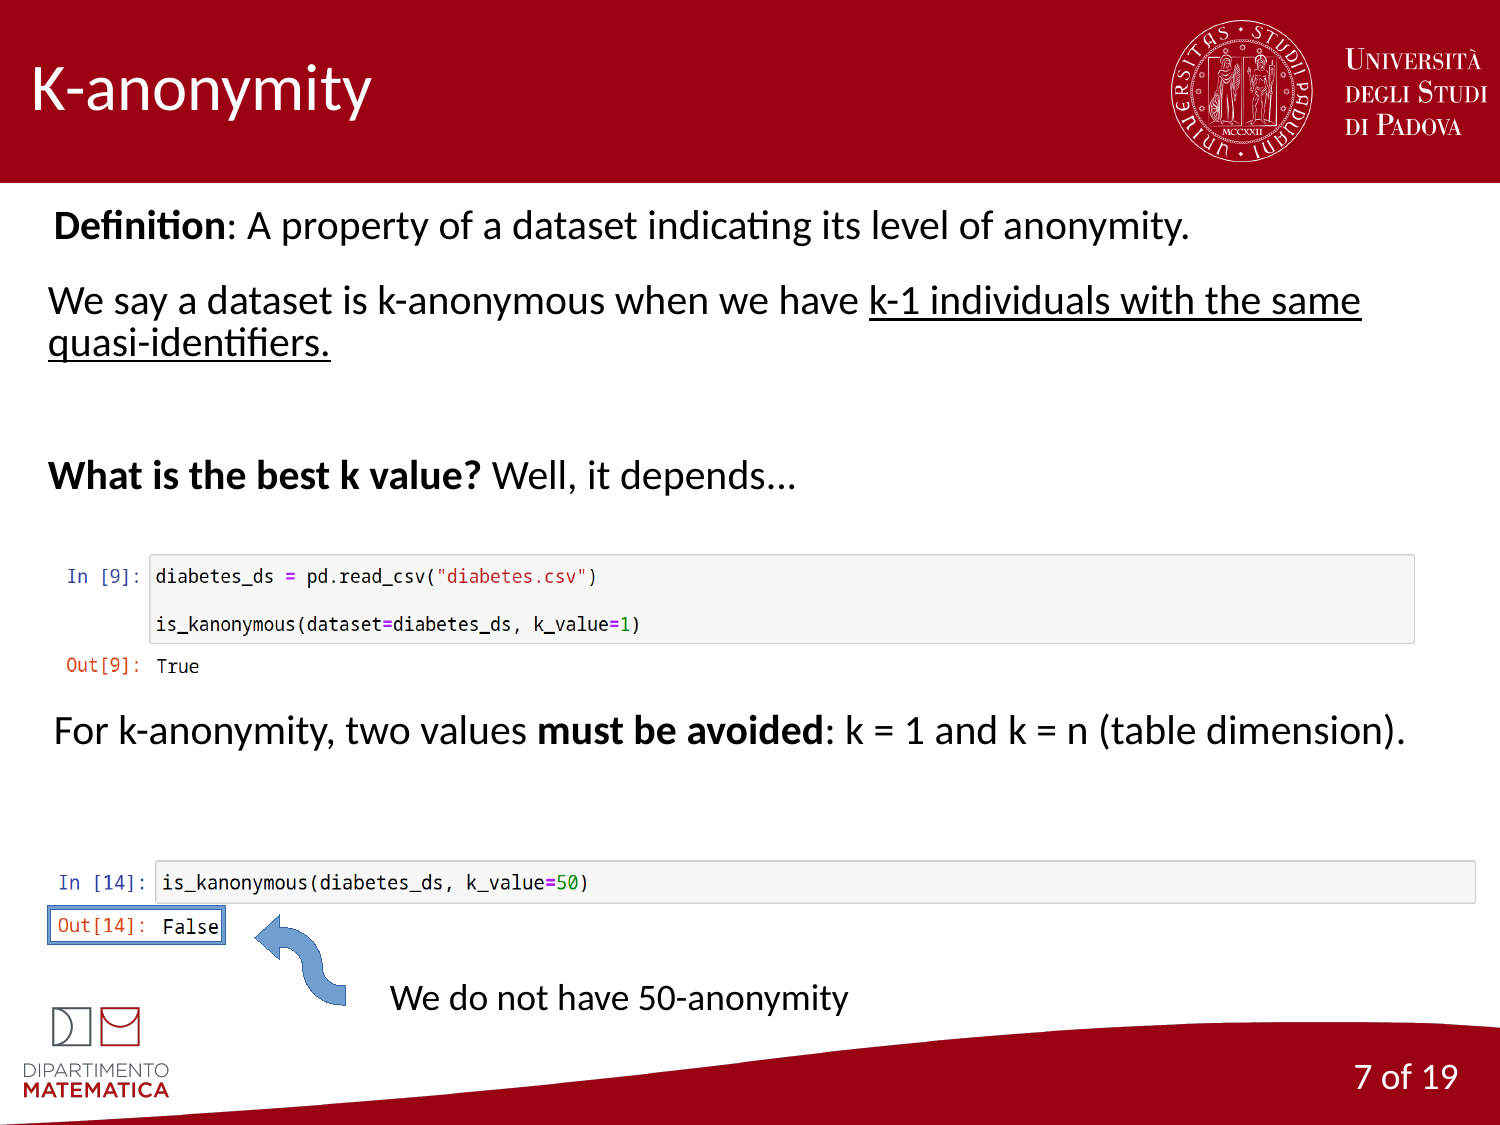

# K-anonymity
Definition: A property of a dataset indicating its level of anonymity.
We say a dataset is k-anonymous when we have k-1 individuals with the same quasi-identifiers.
What is the best k value? Well, it depends...
For k-anonymity, two values must be avoided: k = 1 and k = n (table dimension).
We do not have 50-anonymity
 of 19